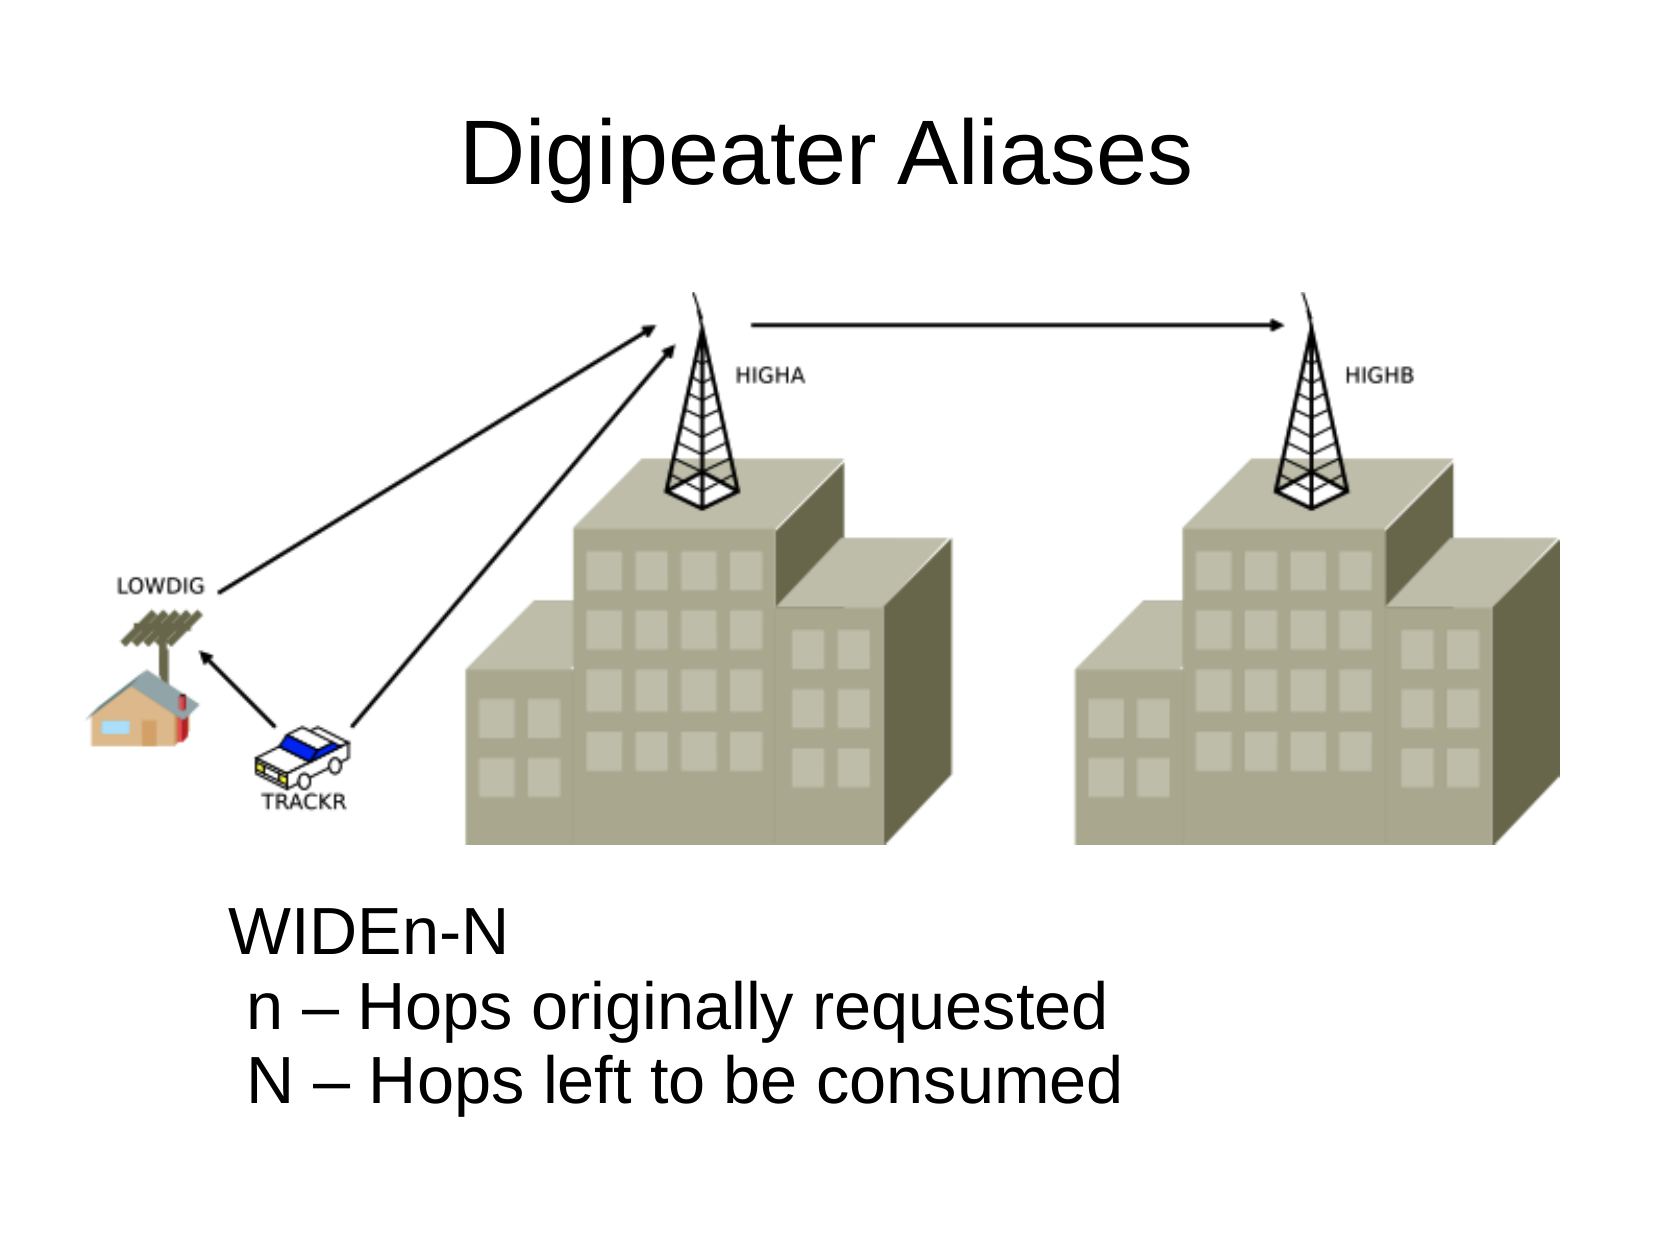

# Digipeater Aliases
WIDEn-N
 n – Hops originally requested
 N – Hops left to be consumed